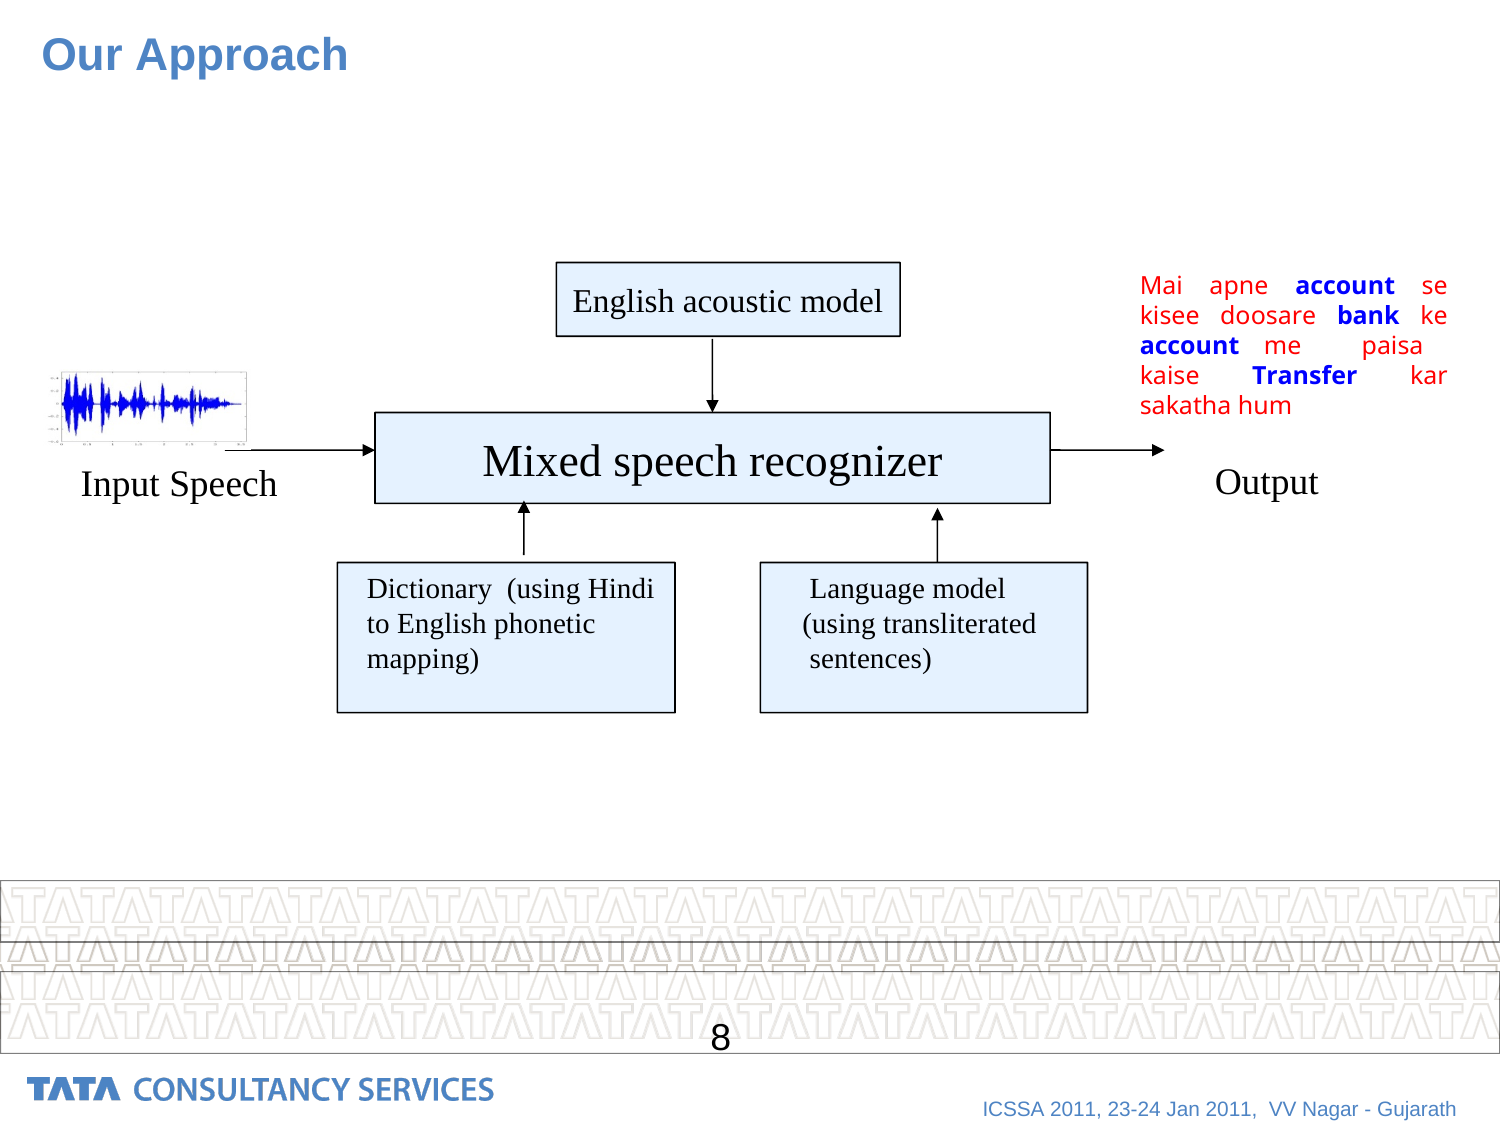

# Our Approach
English acoustic model
Mai apne account se kisee doosare bank ke account me paisa kaise Transfer kar sakatha hum
Mixed speech recognizer
Output
 Input Speech
 Dictionary (using Hindi
 to English phonetic
 mapping)
 Language model
(using transliterated
 sentences)
8
English acoustic model
Mai apne account se kisee doosare bank ke account me paisa kaise Transfer kar sakatha hum
Mixed speech recognizer
 Input Speech
Output
Dictionary
 (using Hindi to
 English phonetic
 mapping)
 Language model
(using transliterated
 sentences)